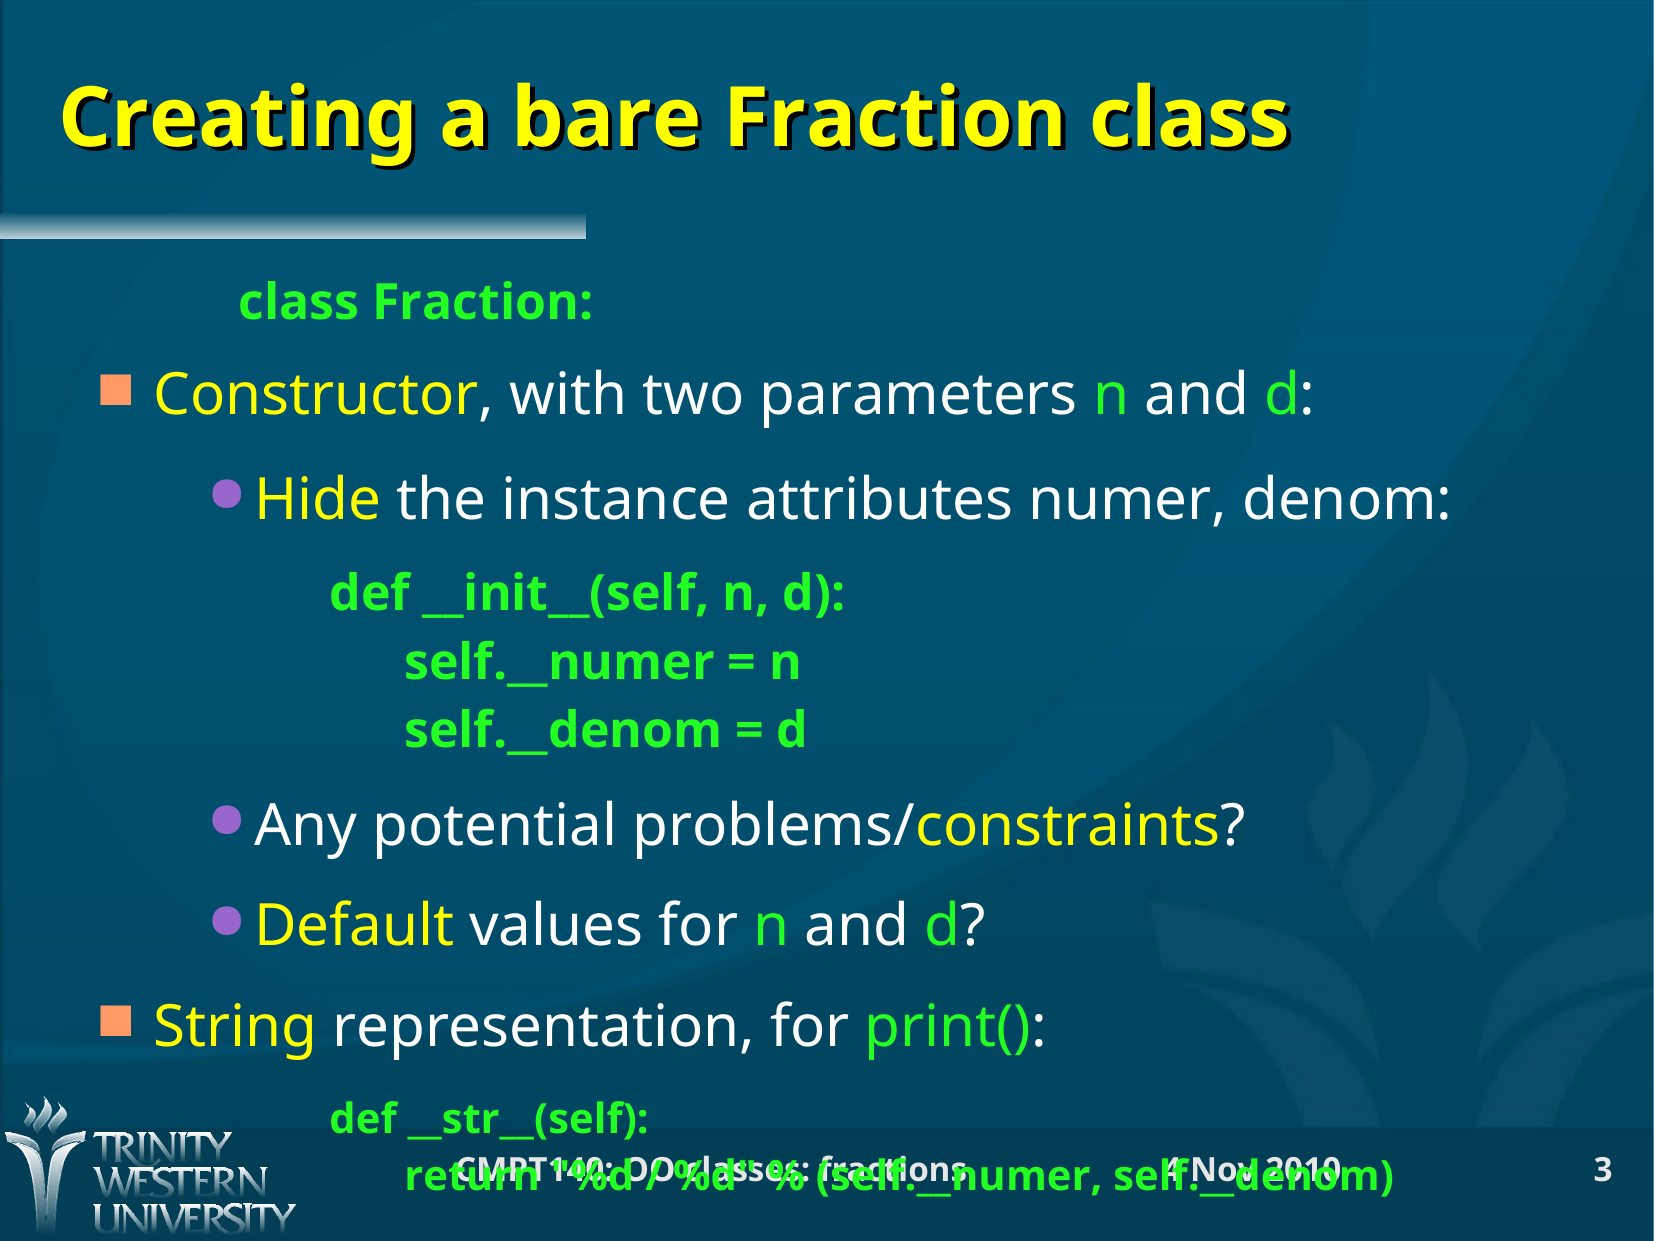

# Creating a bare Fraction class
class Fraction:
Constructor, with two parameters n and d:
Hide the instance attributes numer, denom:
	def __init__(self, n, d):
		self.__numer = n
		self.__denom = d
Any potential problems/constraints?
Default values for n and d?
String representation, for print():
	def __str__(self):
		return "%d / %d" % (self.__numer, self.__denom)
CMPT140: OO classes: fractions
4 Nov 2010
3